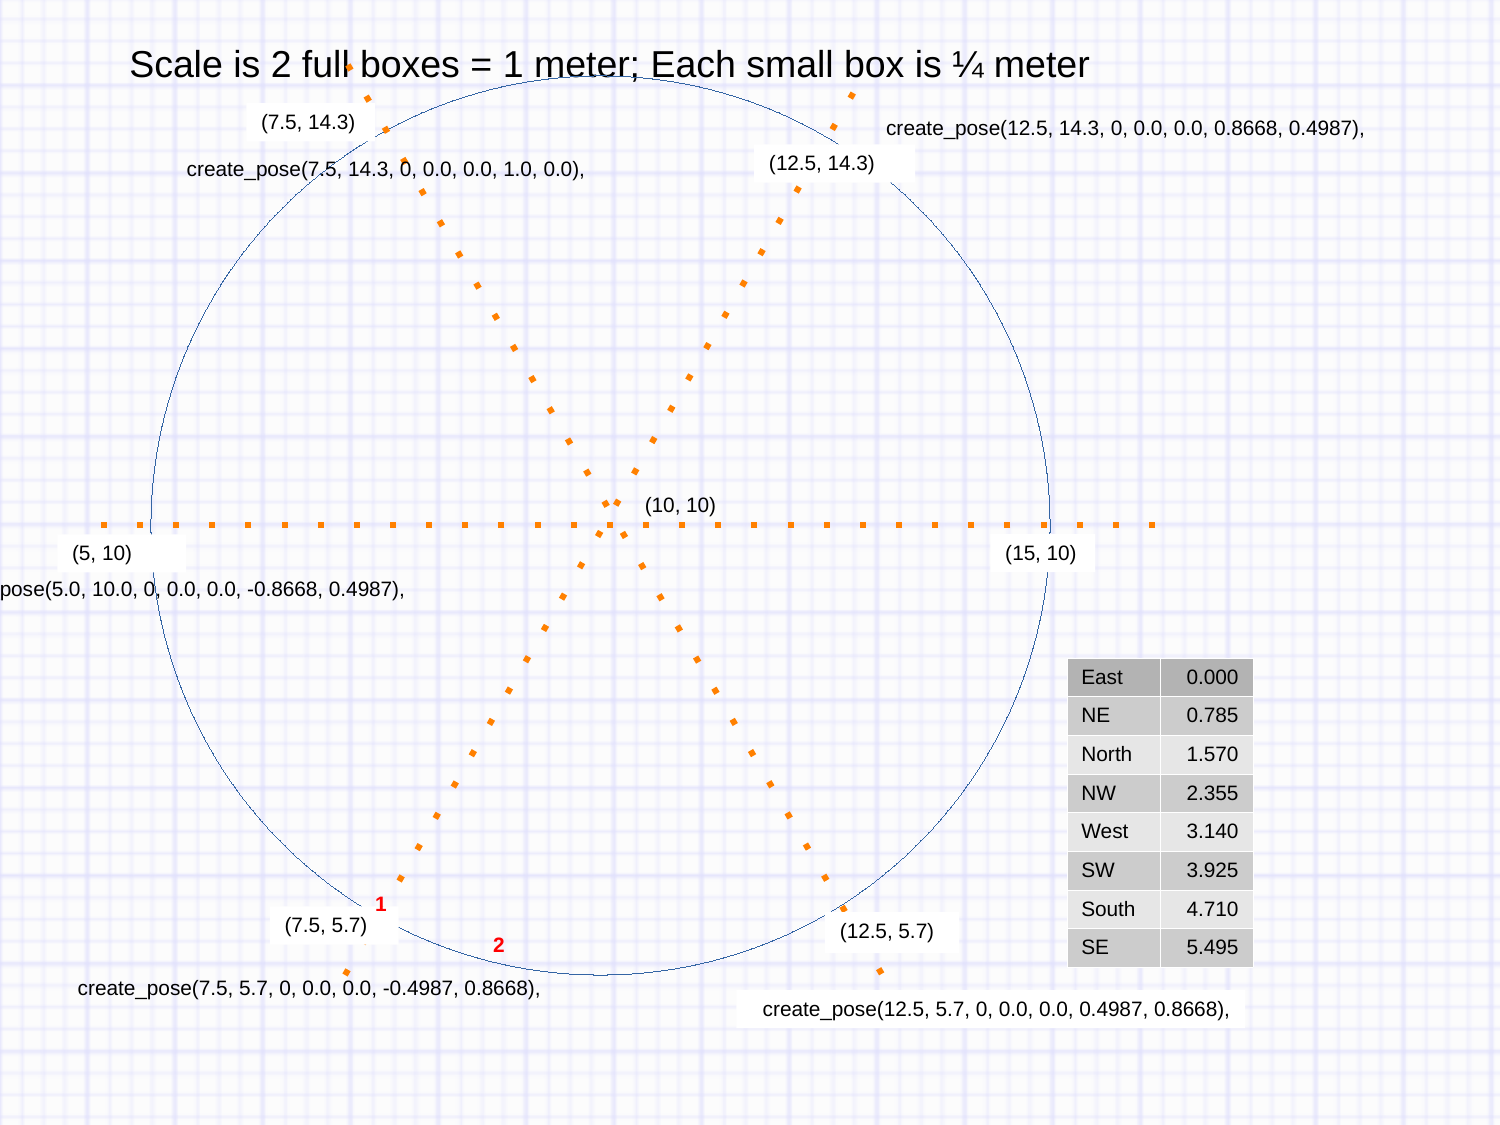

Scale is 2 full boxes = 1 meter; Each small box is ¼ meter
(7.5, 14.3)
 create_pose(12.5, 5.7, 0, 0.0, 0.0, 0.4987, 0.8668),
 create_pose(12.5, 14.3, 0, 0.0, 0.0, 0.8668, 0.4987),
 create_pose(7.5, 14.3, 0, 0.0, 0.0, 1.0, 0.0),
 create_pose(5.0, 10.0, 0, 0.0, 0.0, -0.8668, 0.4987),
 create_pose(7.5, 5.7, 0, 0.0, 0.0, -0.4987, 0.8668),
 create_pose(12.5, 5.7, 0, 0.0, 0.0, 0.0, 1.0),
 create_pose(12.5, 5.7, 0, 0.0, 0.0, 0.4987, 0.8668)point (12.5, 5.7)
 [(15.0, 10.0), (12.5, 14.3), (7.5, 14.3), (5.0, 10.0), (7.5, 5.7), (12.5, 5.7)]
0.0 , 9.9 , 0.0 , 0.0 , 0.0 , 0.0 , 1.0 ),
1.2 , 9.9 , 0.0 , 0.0 , 0.0 , 0.0 , 1.0 ),
4.79 , 8.38 , 5.48 , -0.0 , 0.0 , 0.3894 , -0.9211 ),
1 - 7.53 , 5.54 , 5.81 , -0.0 , 0.0 , 0.2342 , -0.9722 ),
2 - 11.41 , 5.26 , 0.33 , 0.0 , 0.0 , 0.1629 , 0.9866 ),
14.32 , 7.85 , 1.13 , 0.0 , 0.0 , 0.5342 , 0.8453 ),
14.49 , 11.74 , 1.93 , 0.0 , 0.0 , 0.8213 , 0.5706 ),
11.82 , 14.57 , 2.73 , 0.0 , 0.0 , 0.9786 , 0.2057 ),
7.93 , 14.63 , 3.53 , -0.0 , 0.0 , 0.9815 , -0.1916 ),
5.07 , 11.93 , 4.03 , -0.0 , 0.0 , 0.9039 , -0.4278 ),
1.63 , 10.12 , 3.23 , -0.0 , 0.0 , 0.9991 , -0.042 ),
1.2 , 10.1 , 3.14 , 0.0 , 0.0 , 1.0 , 0.0008 ),
create_pose(12.5, 14.3, 0, 0.0, 0.0, 0.8668, 0.4987),
(12.5, 14.3)
 create_pose(7.5, 14.3, 0, 0.0, 0.0, 1.0, 0.0),
(10, 10)
(15, 10)
(5, 10)
 create_pose(5.0, 10.0, 0, 0.0, 0.0, -0.8668, 0.4987),
| East | 0.000 |
| --- | --- |
| NE | 0.785 |
| North | 1.570 |
| NW | 2.355 |
| West | 3.140 |
| SW | 3.925 |
| South | 4.710 |
| SE | 5.495 |
1
(7.5, 5.7)
(12.5, 5.7)
2
 create_pose(7.5, 5.7, 0, 0.0, 0.0, -0.4987, 0.8668),
 create_pose(12.5, 5.7, 0, 0.0, 0.0, 0.4987, 0.8668),